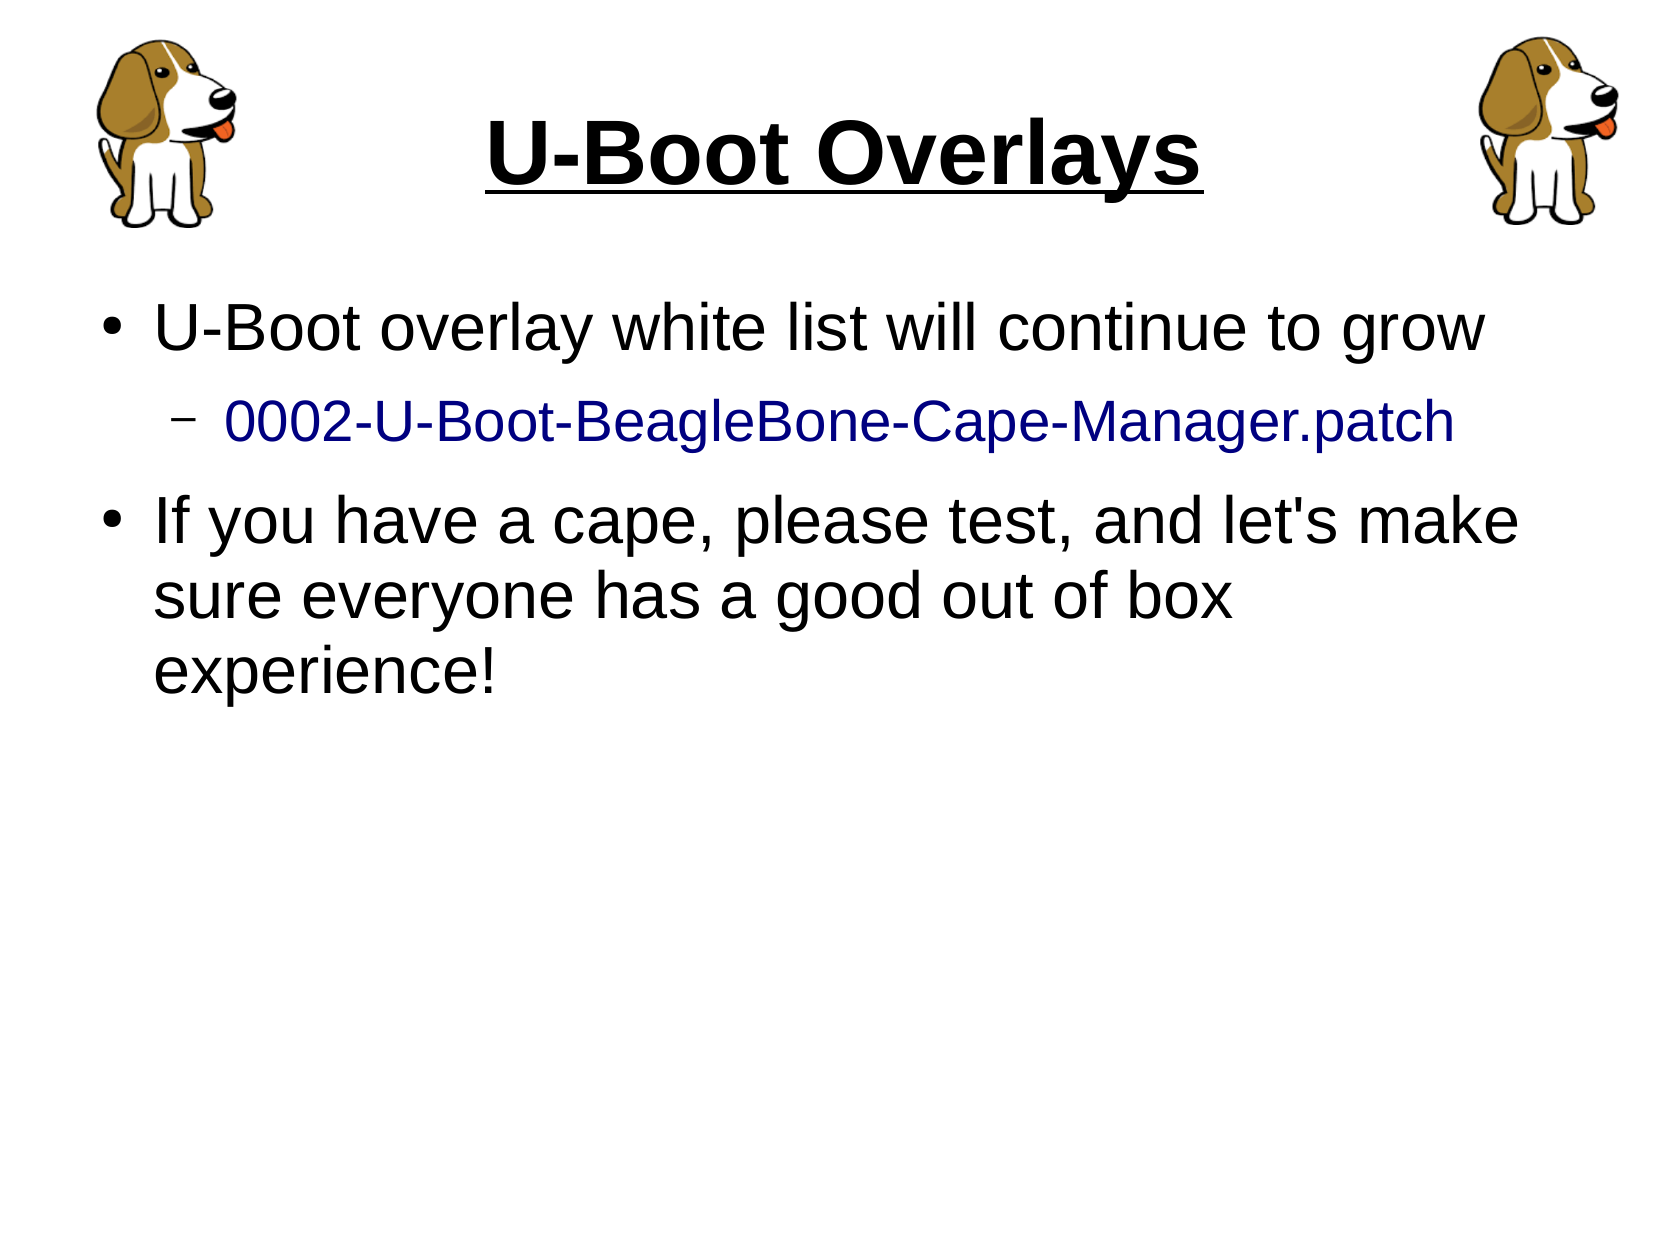

# U-Boot Overlays
U-Boot overlay white list will continue to grow
0002-U-Boot-BeagleBone-Cape-Manager.patch
If you have a cape, please test, and let's make sure everyone has a good out of box experience!